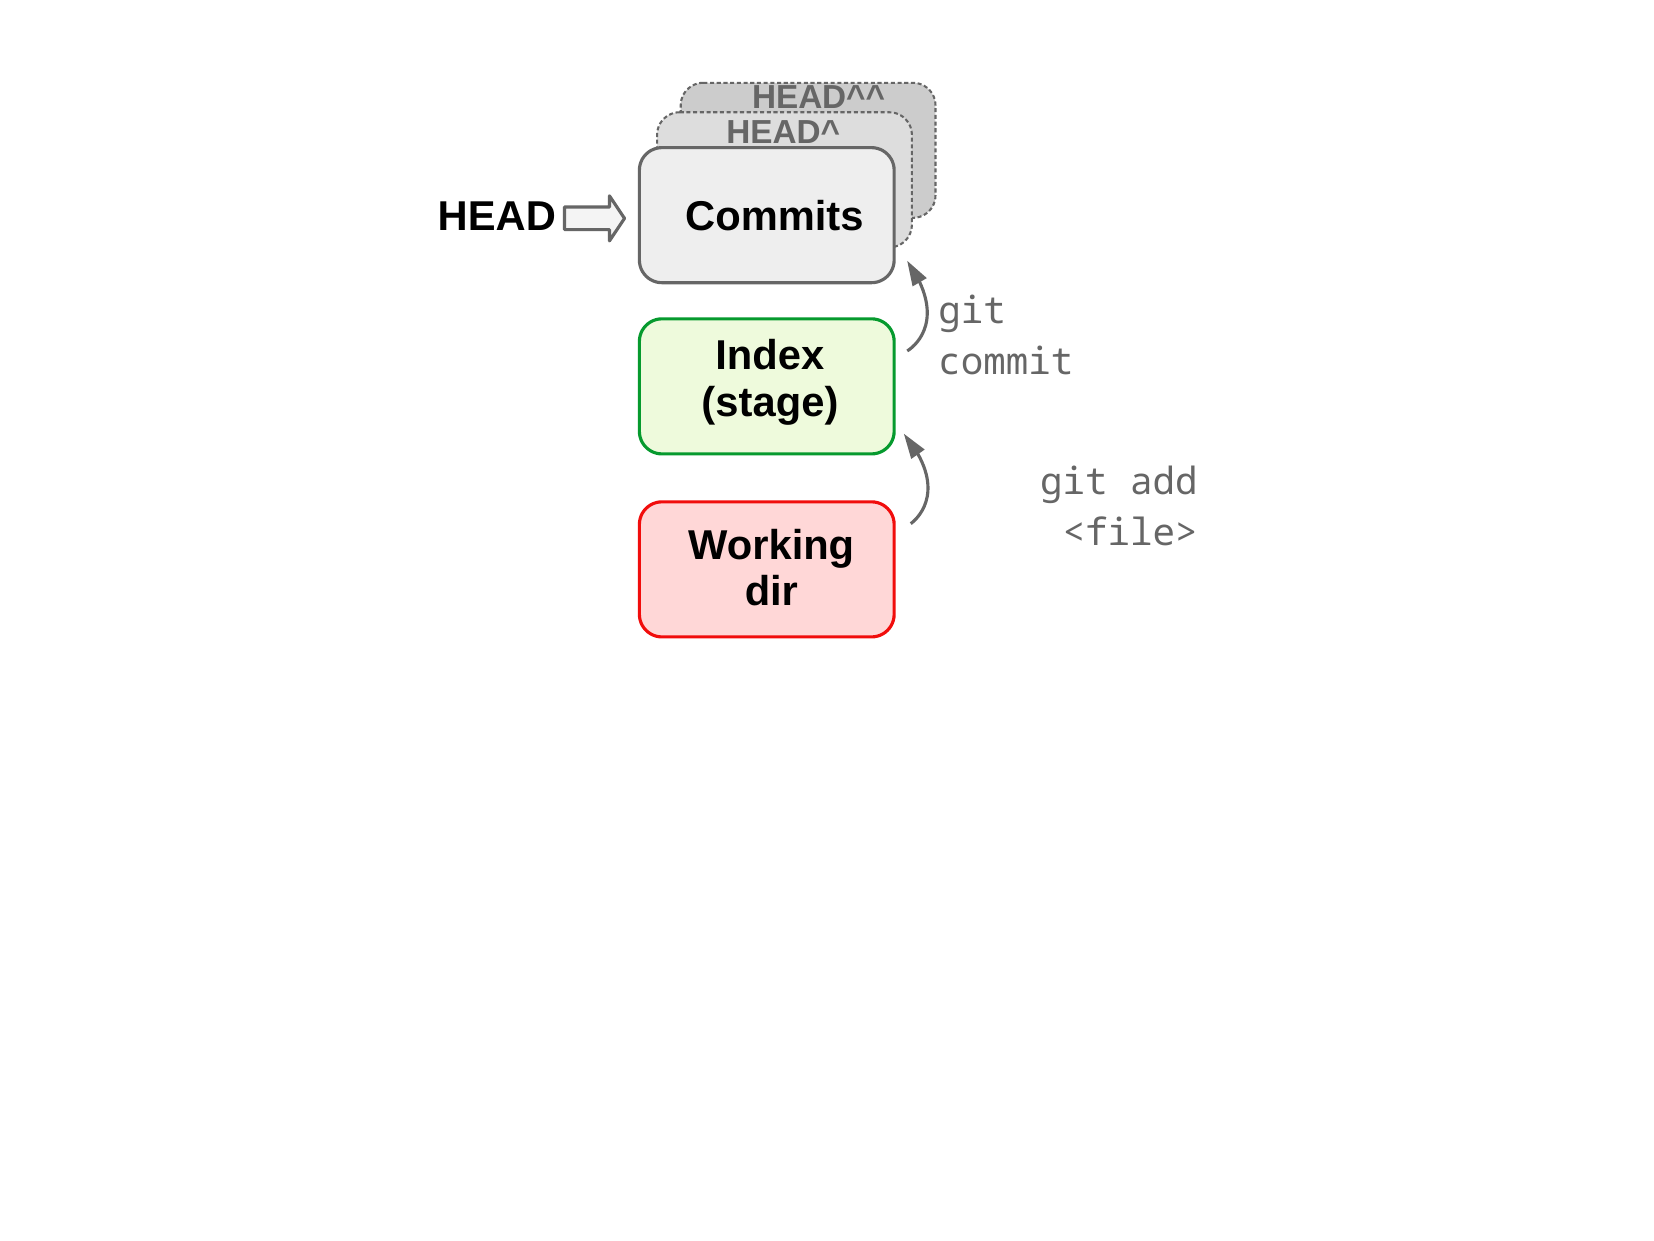

HEAD^^
HEAD^
HEAD
Commits
git commit
Index
(stage)
git add <file>
Working
dir